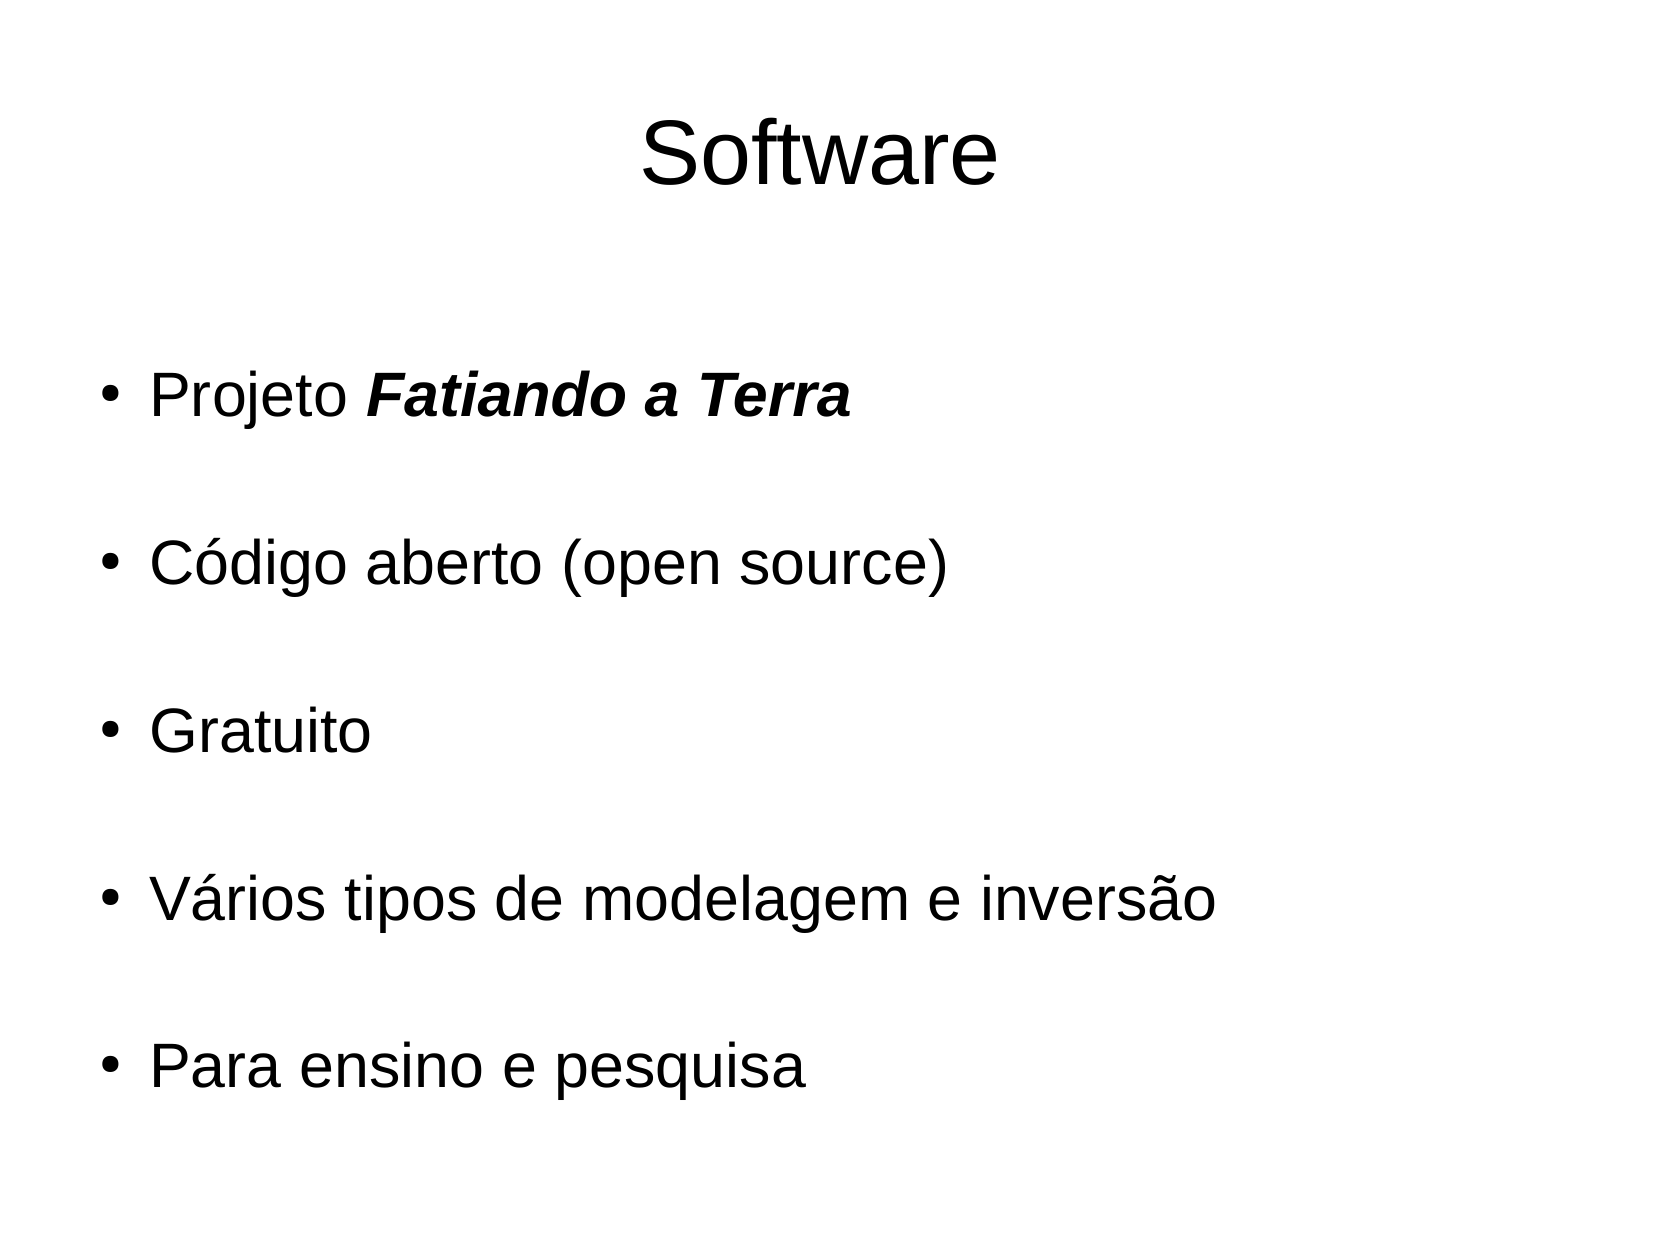

# Software
Projeto Fatiando a Terra
Código aberto (open source)
Gratuito
Vários tipos de modelagem e inversão
Para ensino e pesquisa